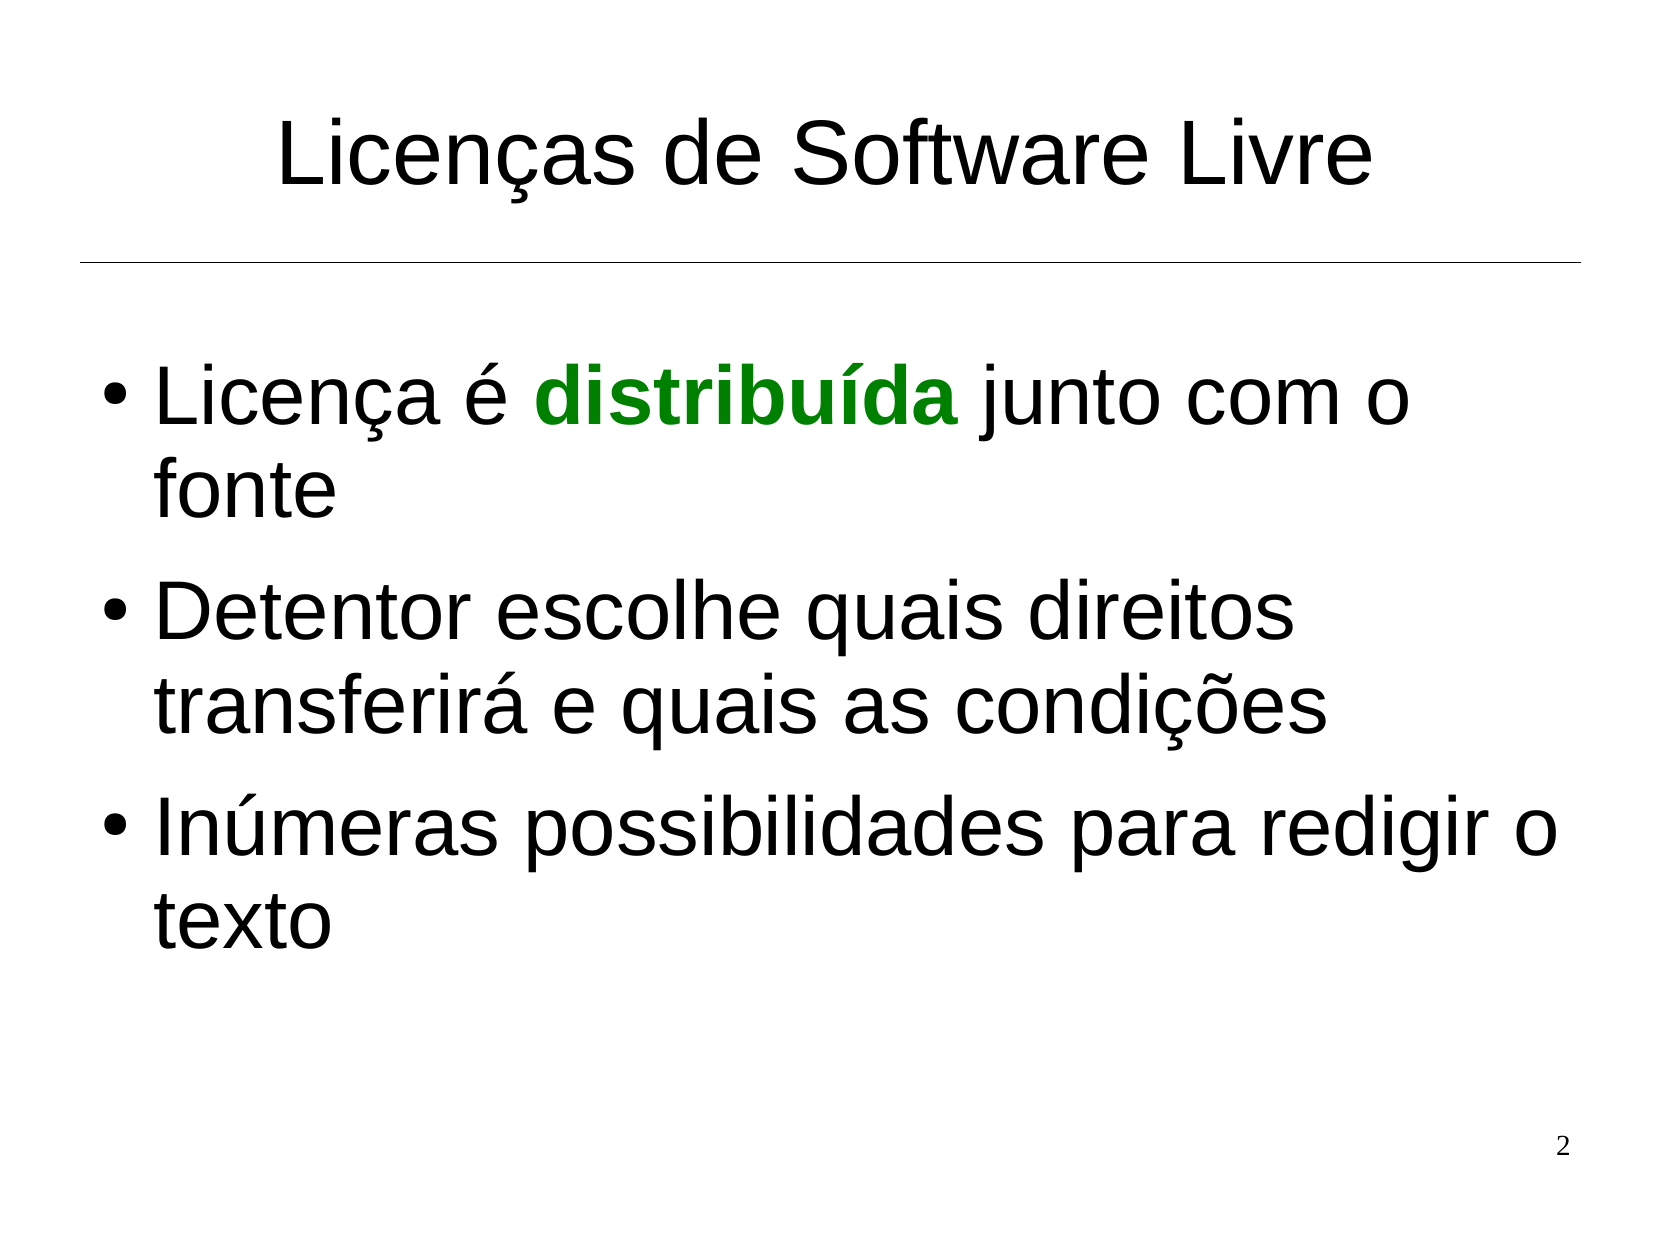

# Licenças de Software Livre
Licença é distribuída junto com o fonte
Detentor escolhe quais direitos transferirá e quais as condições
Inúmeras possibilidades para redigir o texto
2